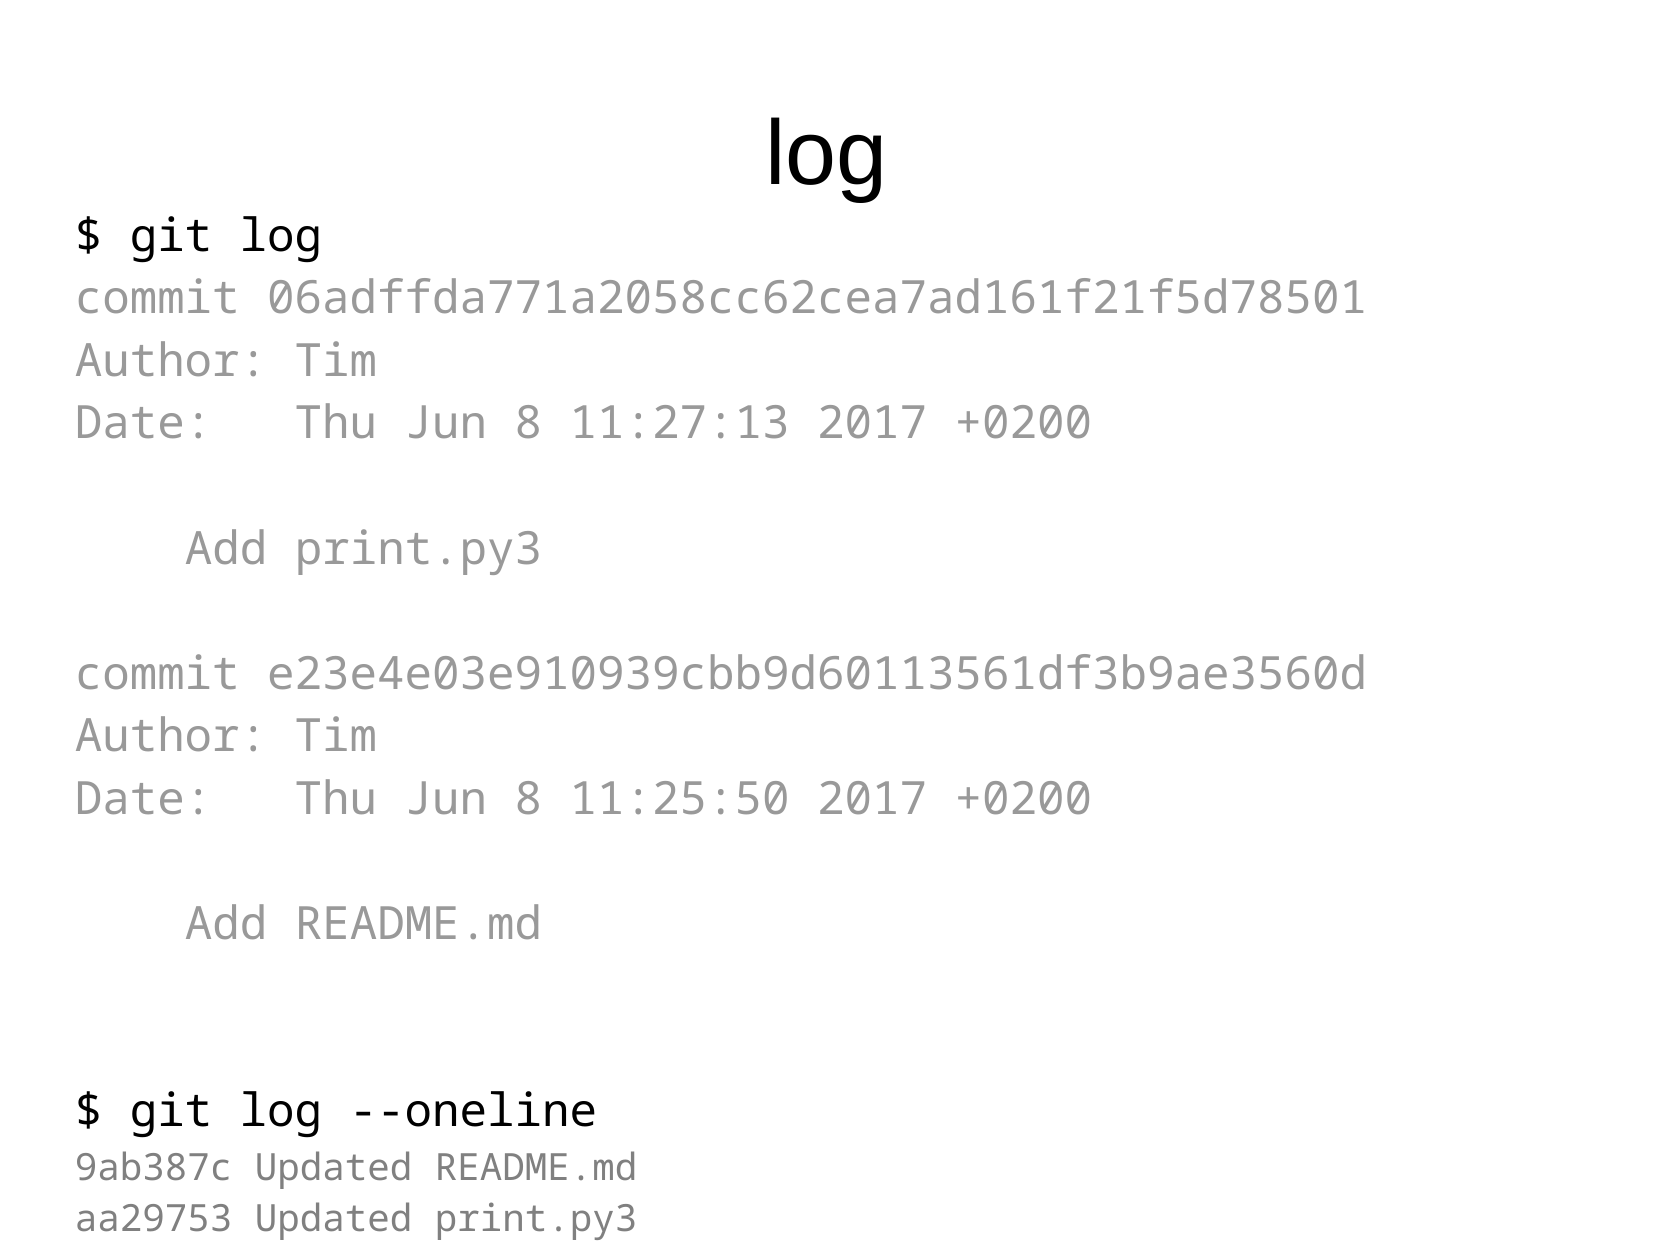

# log
$ git log
commit 06adffda771a2058cc62cea7ad161f21f5d78501
Author: Tim
Date: Thu Jun 8 11:27:13 2017 +0200
 Add print.py3
commit e23e4e03e910939cbb9d60113561df3b9ae3560d
Author: Tim
Date: Thu Jun 8 11:25:50 2017 +0200
 Add README.md
$ git log --oneline
9ab387c Updated README.md
aa29753 Updated print.py3
150ffb8 Added print.py3
1037b1d Added README.md